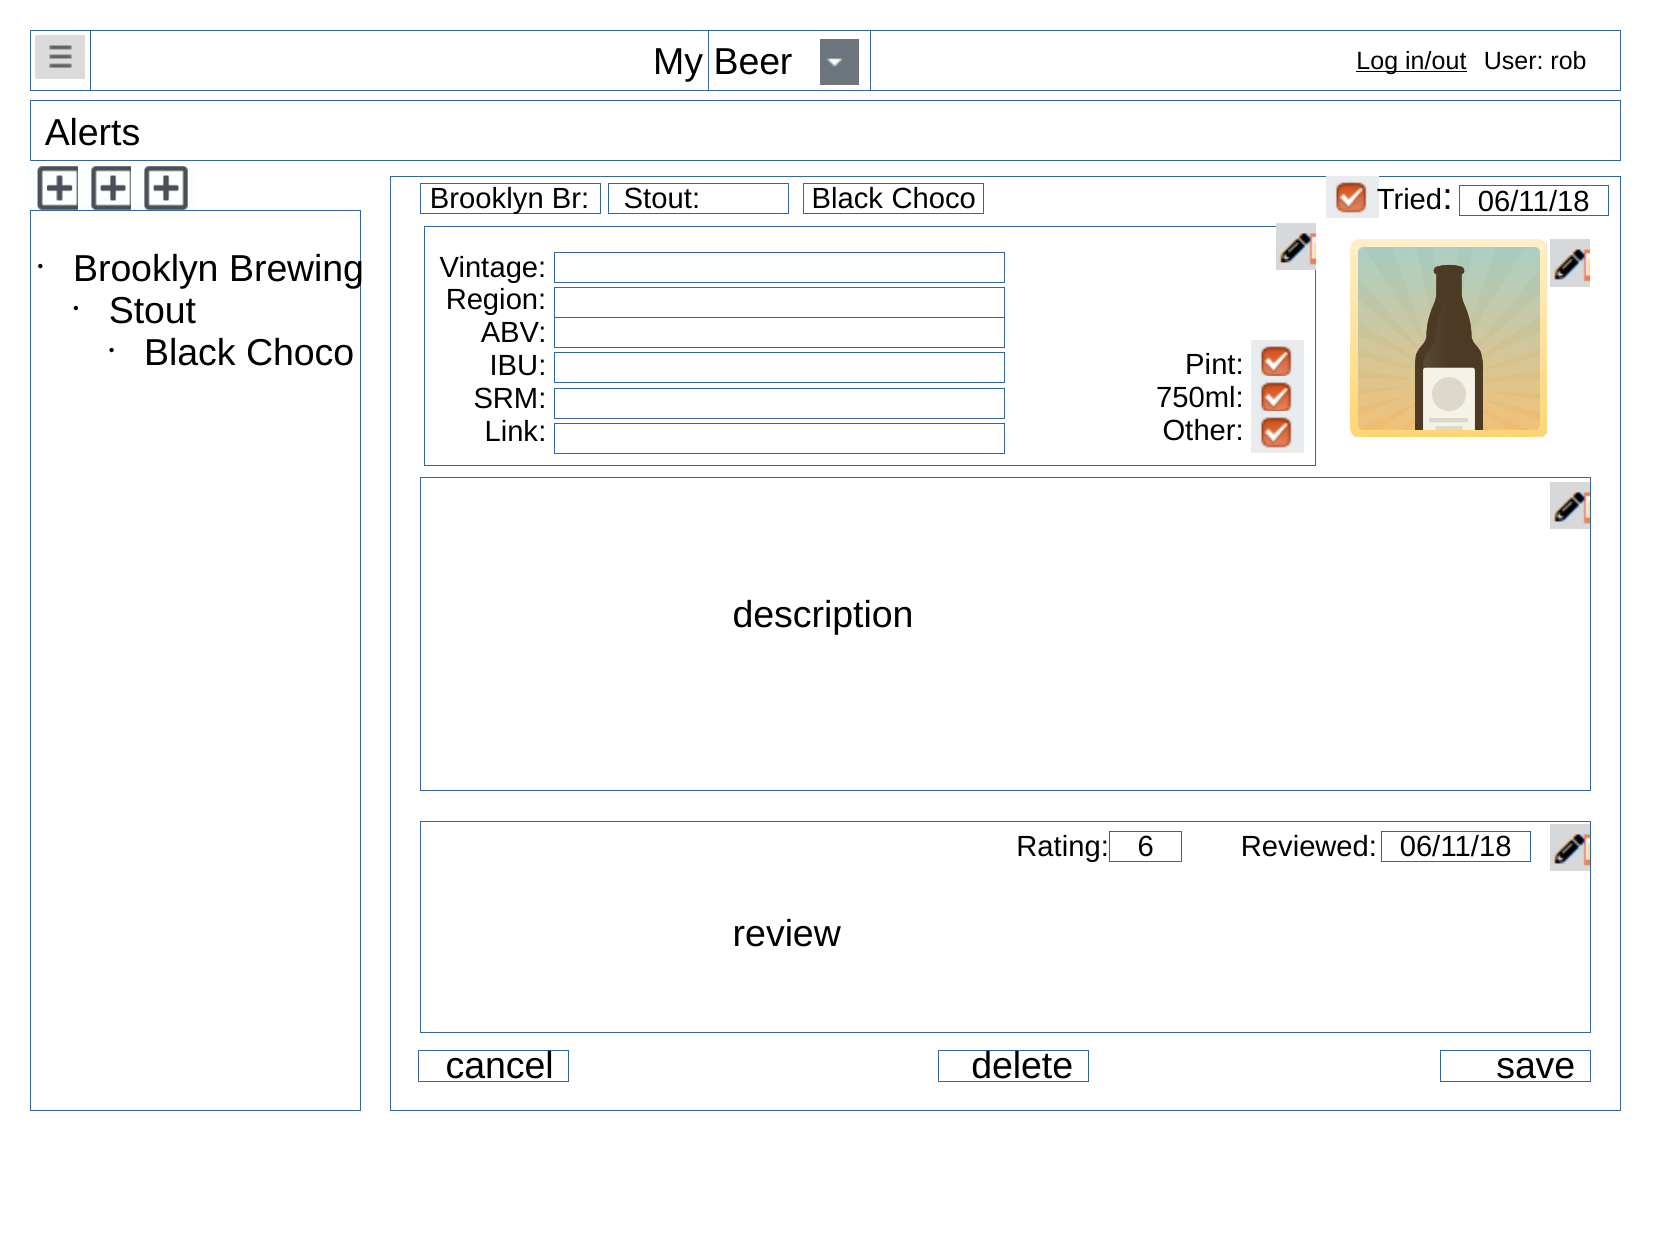

My Beer
Log in/out
User: rob
Alerts
Tried:
Joe Nesbo:
Brooklyn Br:
Stout:
Black Choco
06/11/18
Brooklyn Brewing
Stout
Black Choco
Vintage:
Region:
ABV:
IBU:
SRM:
Link:
Pint:
750ml:
Other:
description
Rating:
Reviewed:
6
06/11/18
review
cancel
delete
save